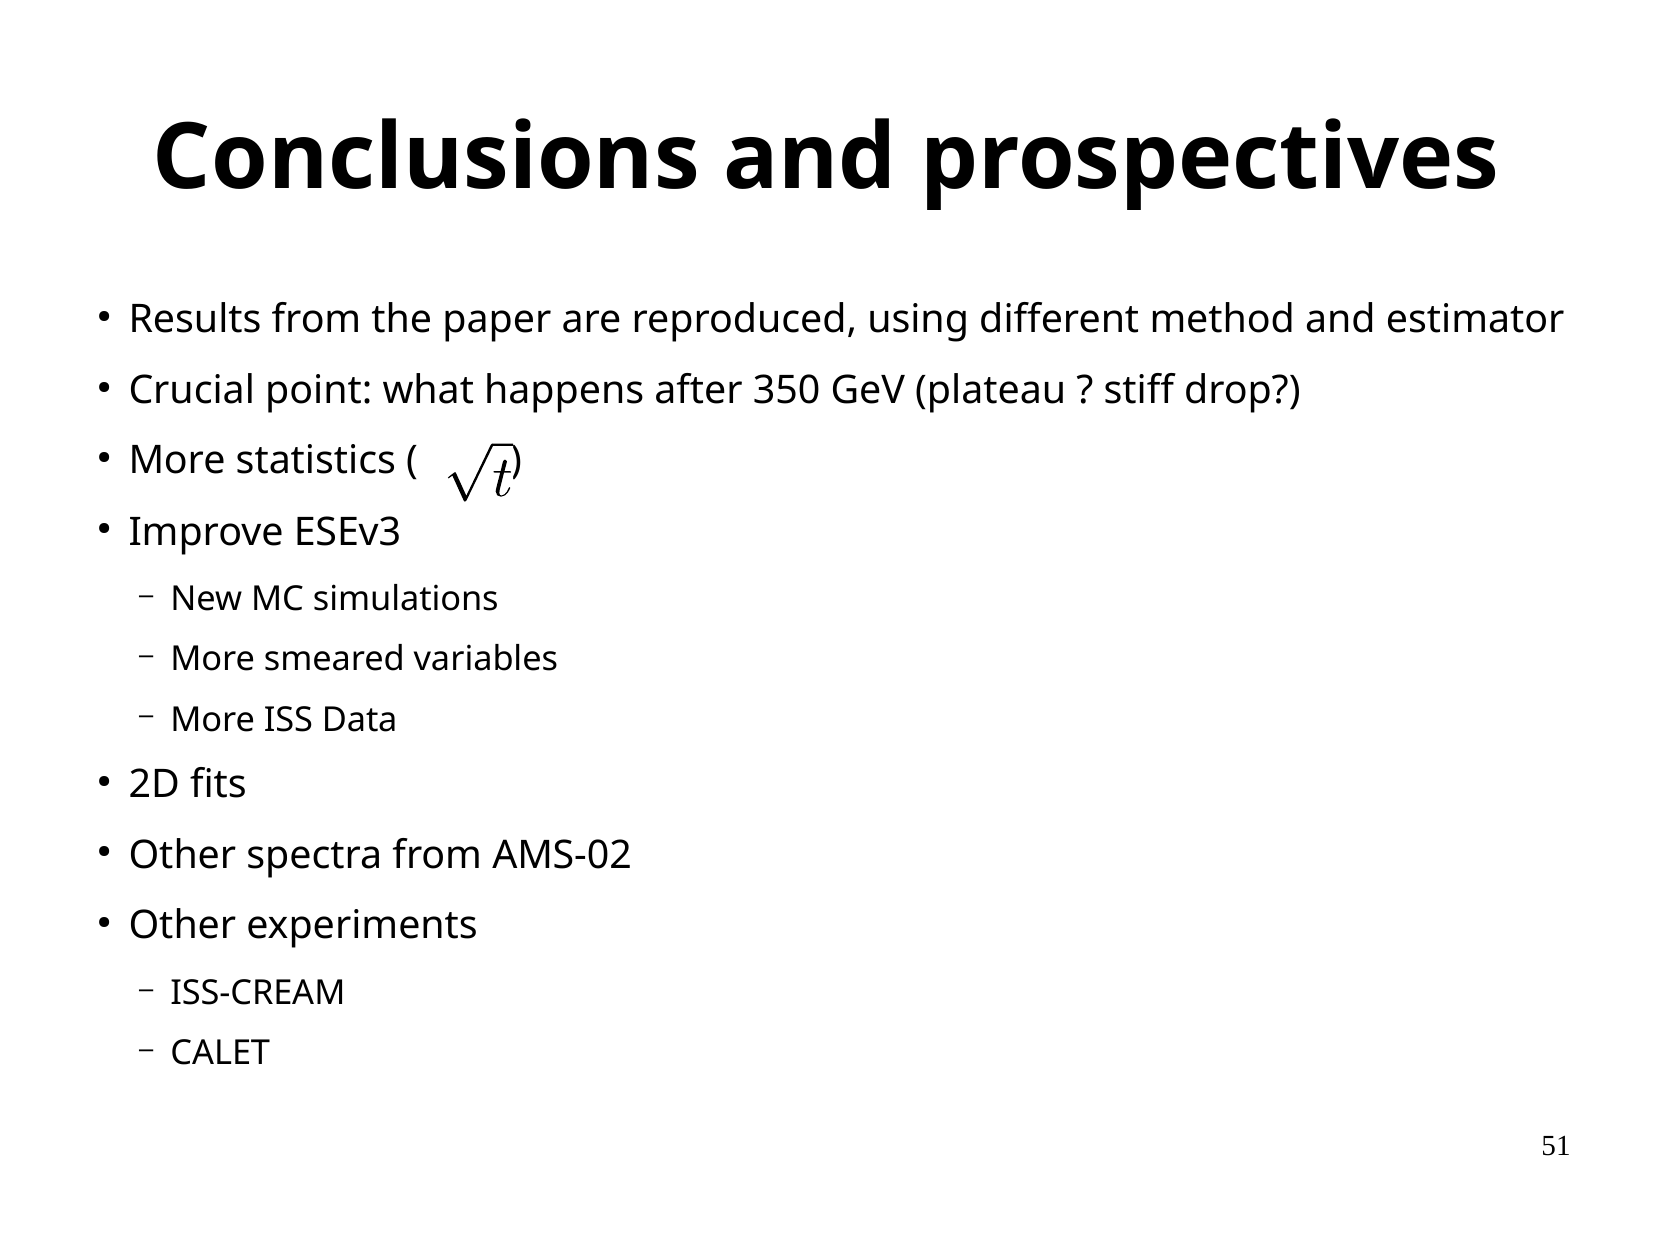

# Conclusions and prospectives
Results from the paper are reproduced, using different method and estimator
Crucial point: what happens after 350 GeV (plateau ? stiff drop?)
More statistics ( )
Improve ESEv3
New MC simulations
More smeared variables
More ISS Data
2D fits
Other spectra from AMS-02
Other experiments
ISS-CREAM
CALET
51